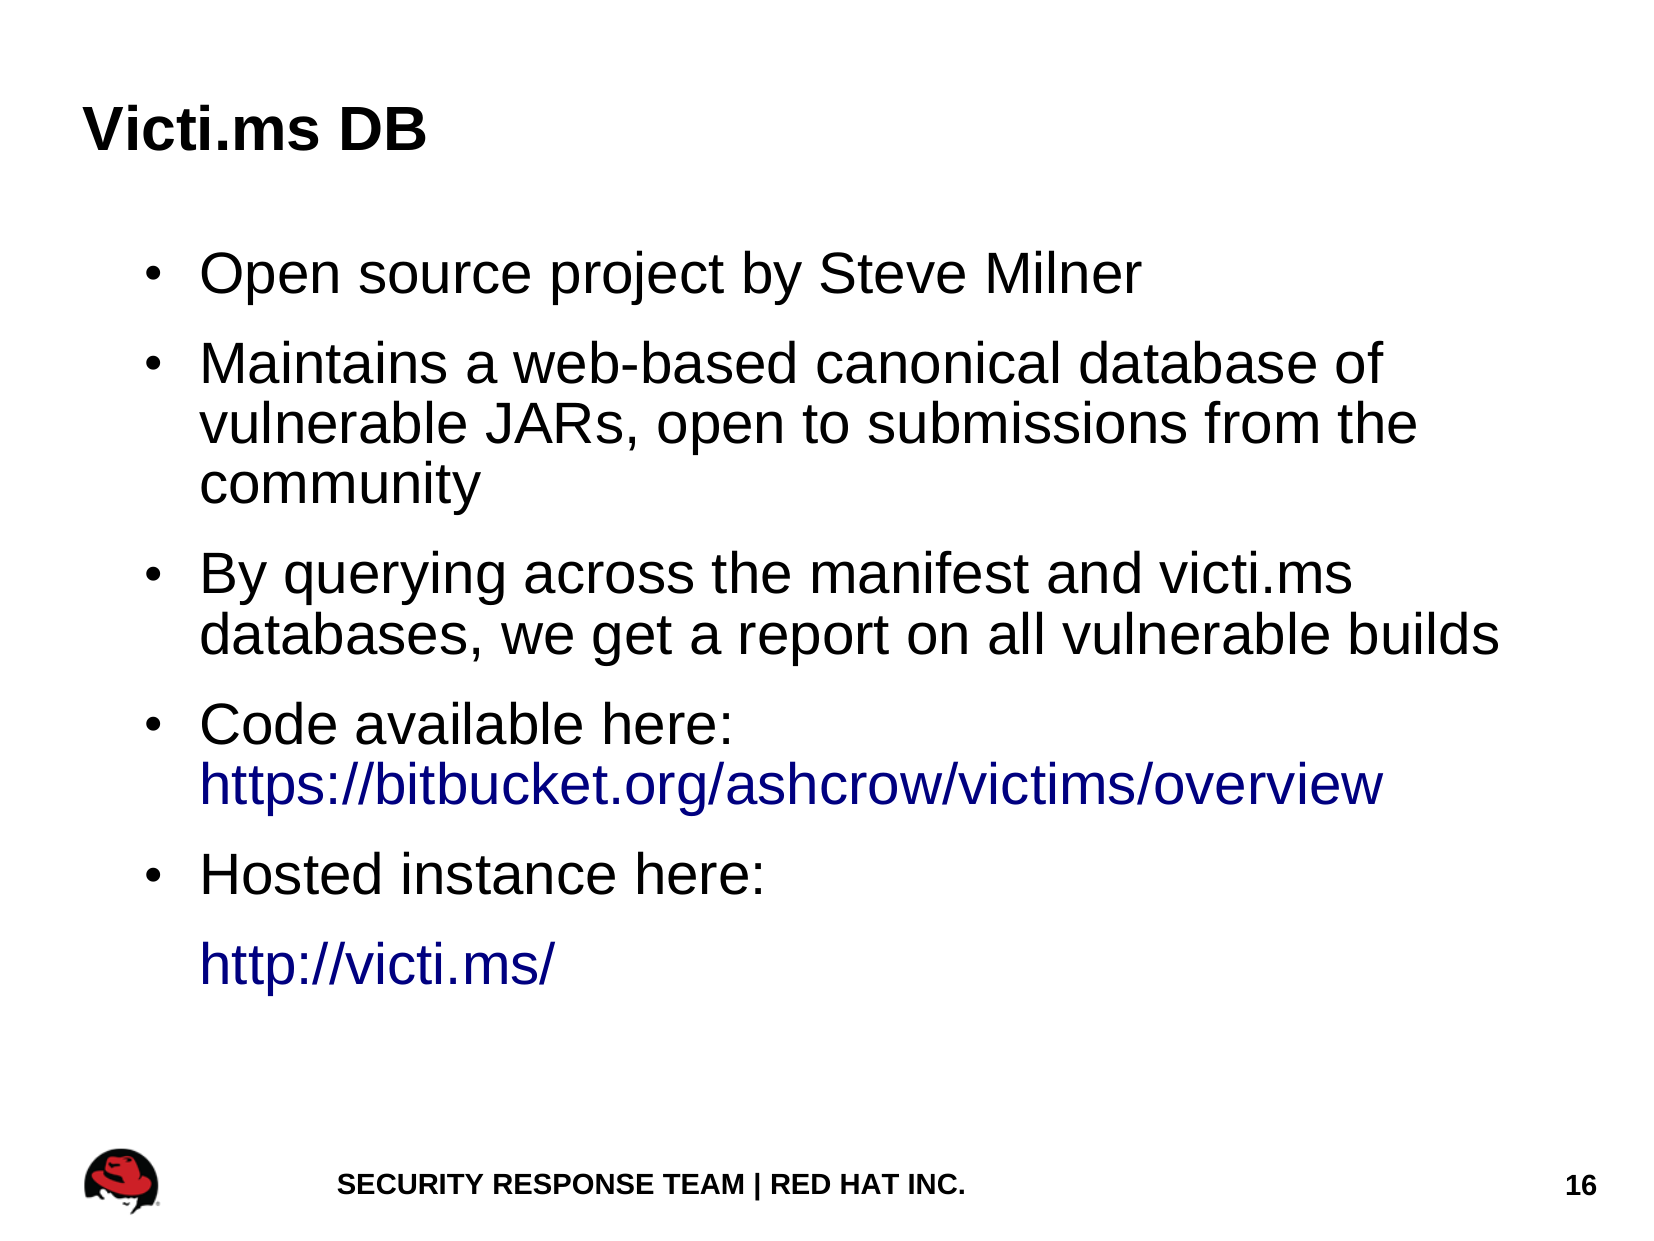

# Victi.ms DB
Open source project by Steve Milner
Maintains a web-based canonical database of vulnerable JARs, open to submissions from the community
By querying across the manifest and victi.ms databases, we get a report on all vulnerable builds
Code available here: https://bitbucket.org/ashcrow/victims/overview
Hosted instance here:
http://victi.ms/